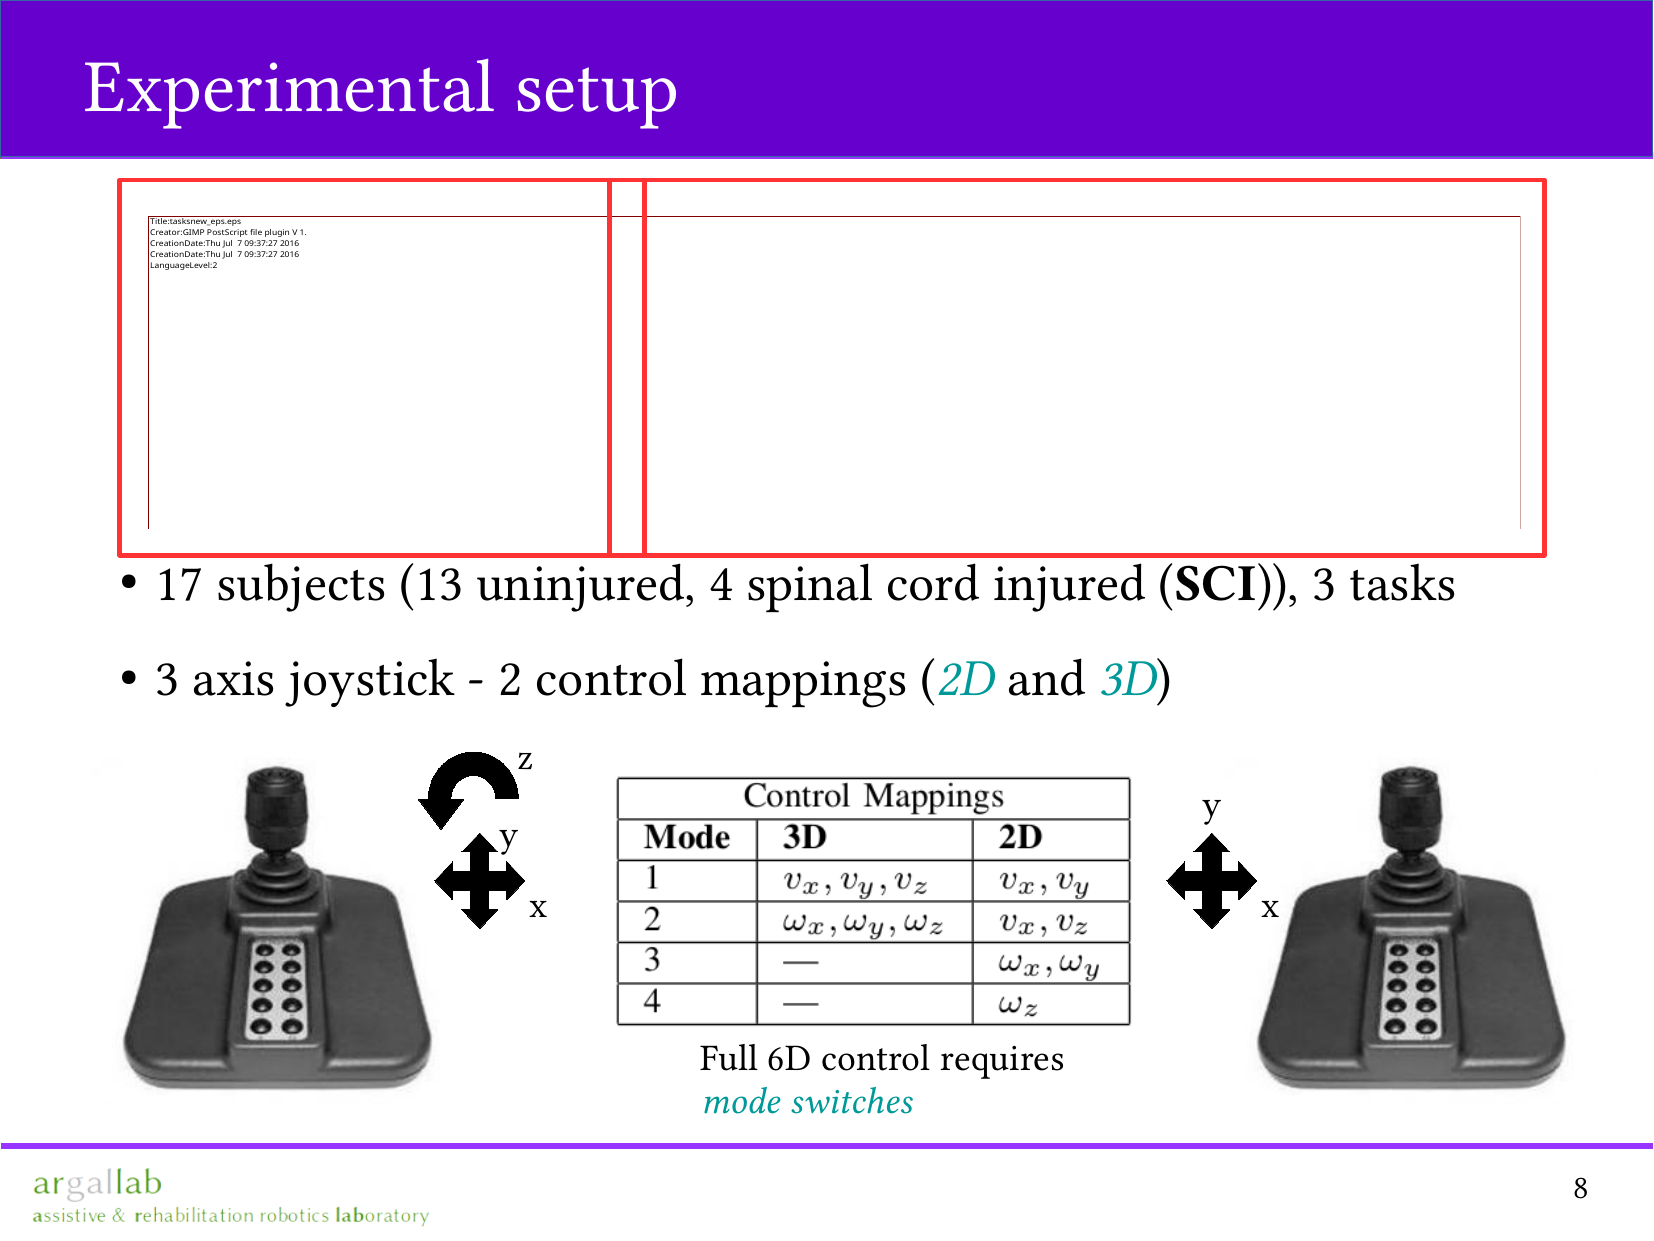

Experimental setup
17 subjects (13 uninjured, 4 spinal cord injured (SCI)), 3 tasks
3 axis joystick - 2 control mappings (2D and 3D)
z
y
y
x
x
Full 6D control requires
mode switches